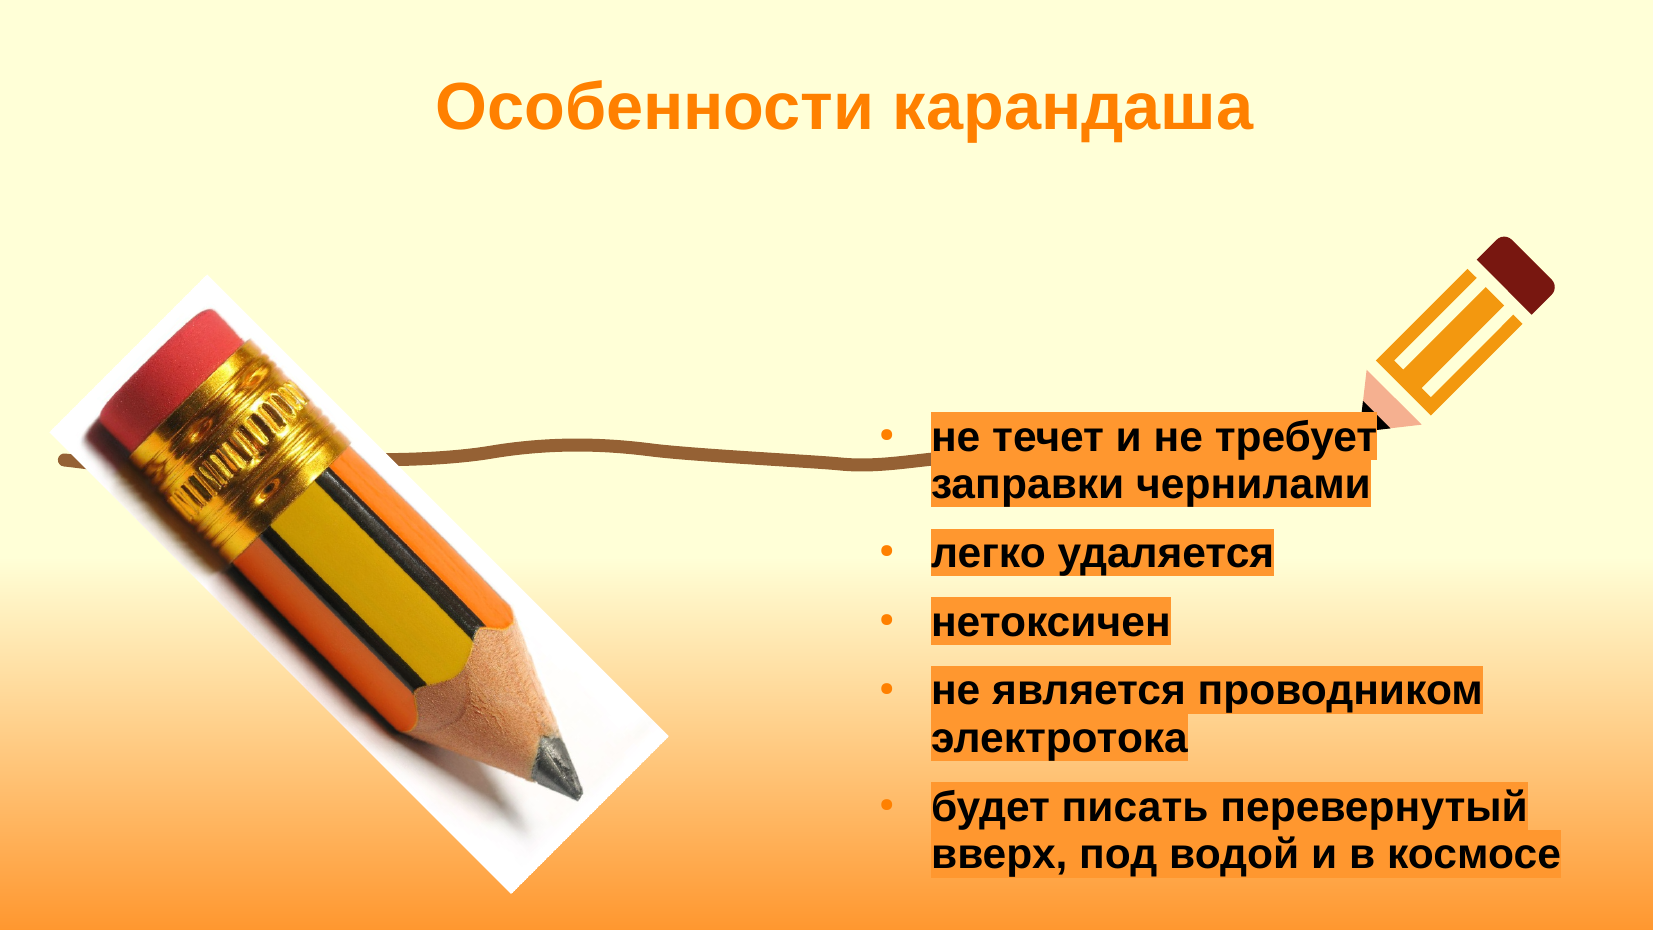

# Особенности карандаша
не течет и не требует заправки чернилами
легко удаляется
нетоксичен
не является проводником электротока
будет писать перевернутый вверх, под водой и в космосе